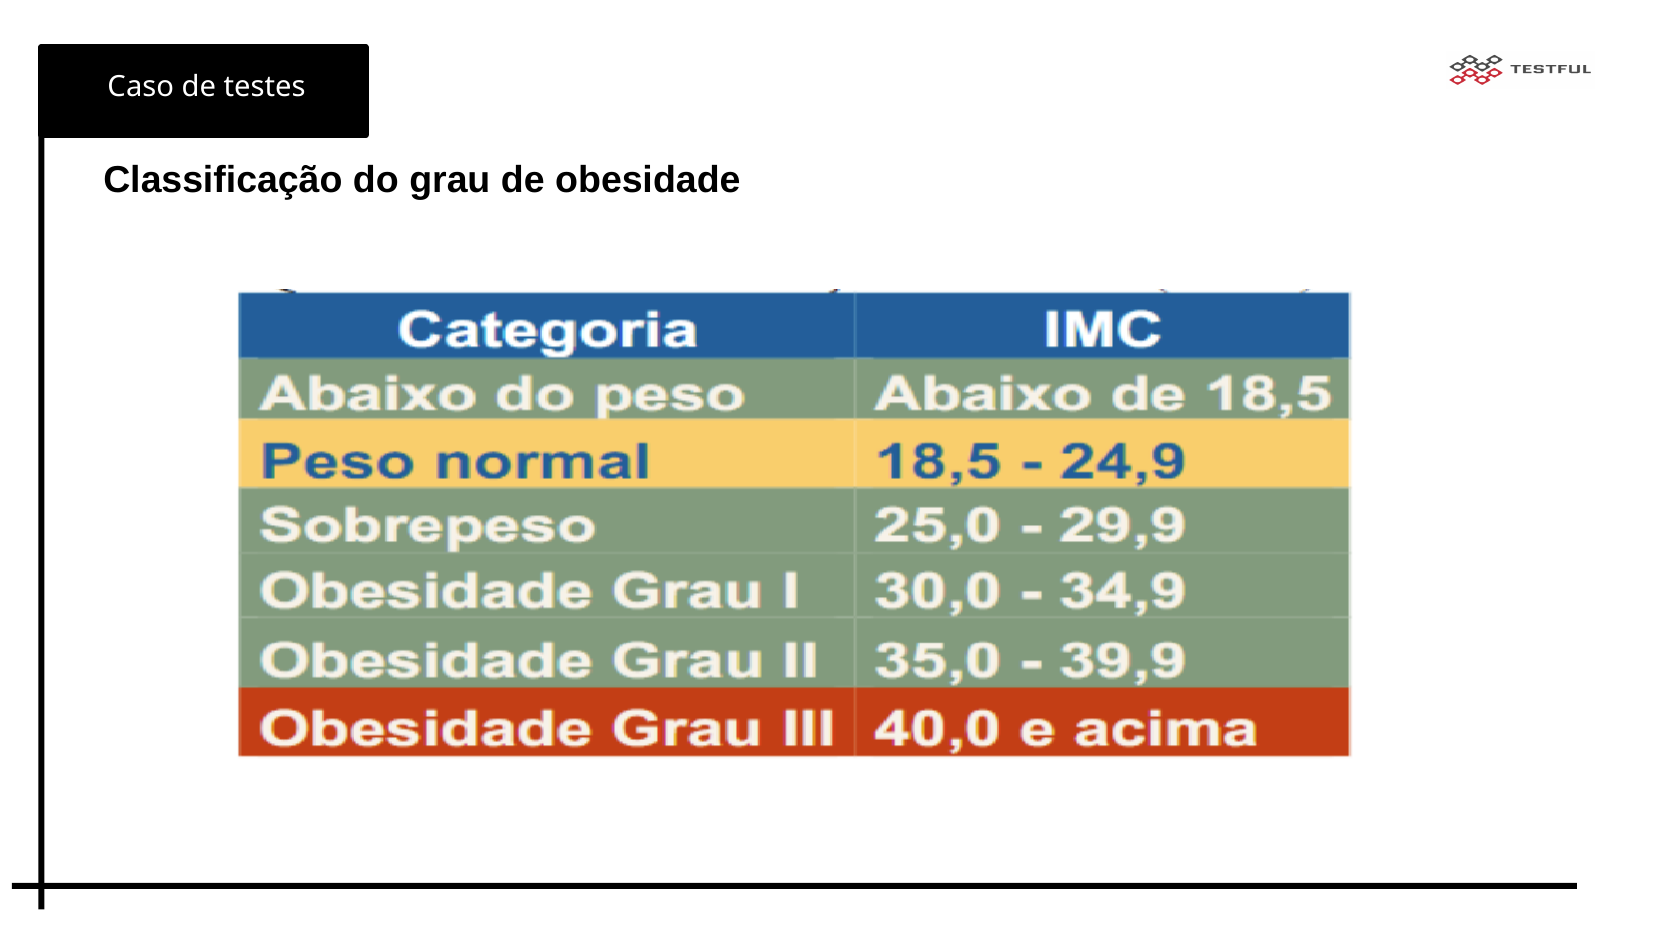

Caso de testes
Classificação do grau de obesidade